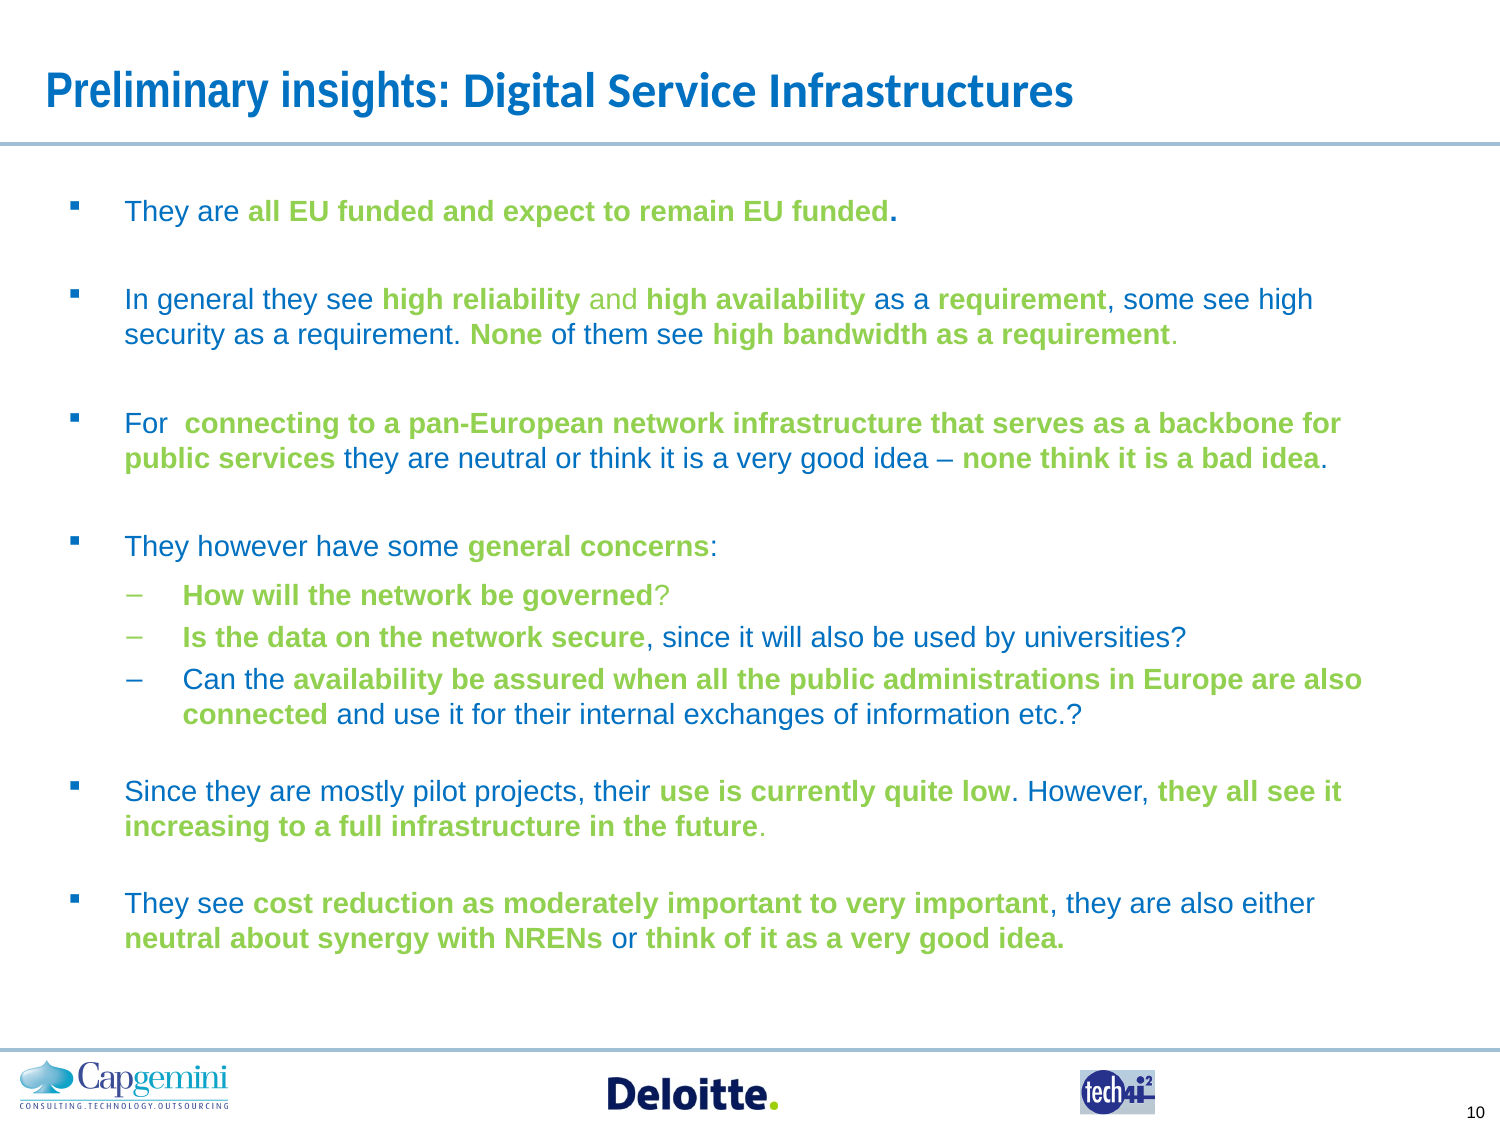

Preliminary insights: Digital Service Infrastructures
# They are all EU funded and expect to remain EU funded.
In general they see high reliability and high availability as a requirement, some see high security as a requirement. None of them see high bandwidth as a requirement.
For connecting to a pan-European network infrastructure that serves as a backbone for public services they are neutral or think it is a very good idea – none think it is a bad idea.
They however have some general concerns:
How will the network be governed?
Is the data on the network secure, since it will also be used by universities?
Can the availability be assured when all the public administrations in Europe are also connected and use it for their internal exchanges of information etc.?
Since they are mostly pilot projects, their use is currently quite low. However, they all see it increasing to a full infrastructure in the future.
They see cost reduction as moderately important to very important, they are also either neutral about synergy with NRENs or think of it as a very good idea.